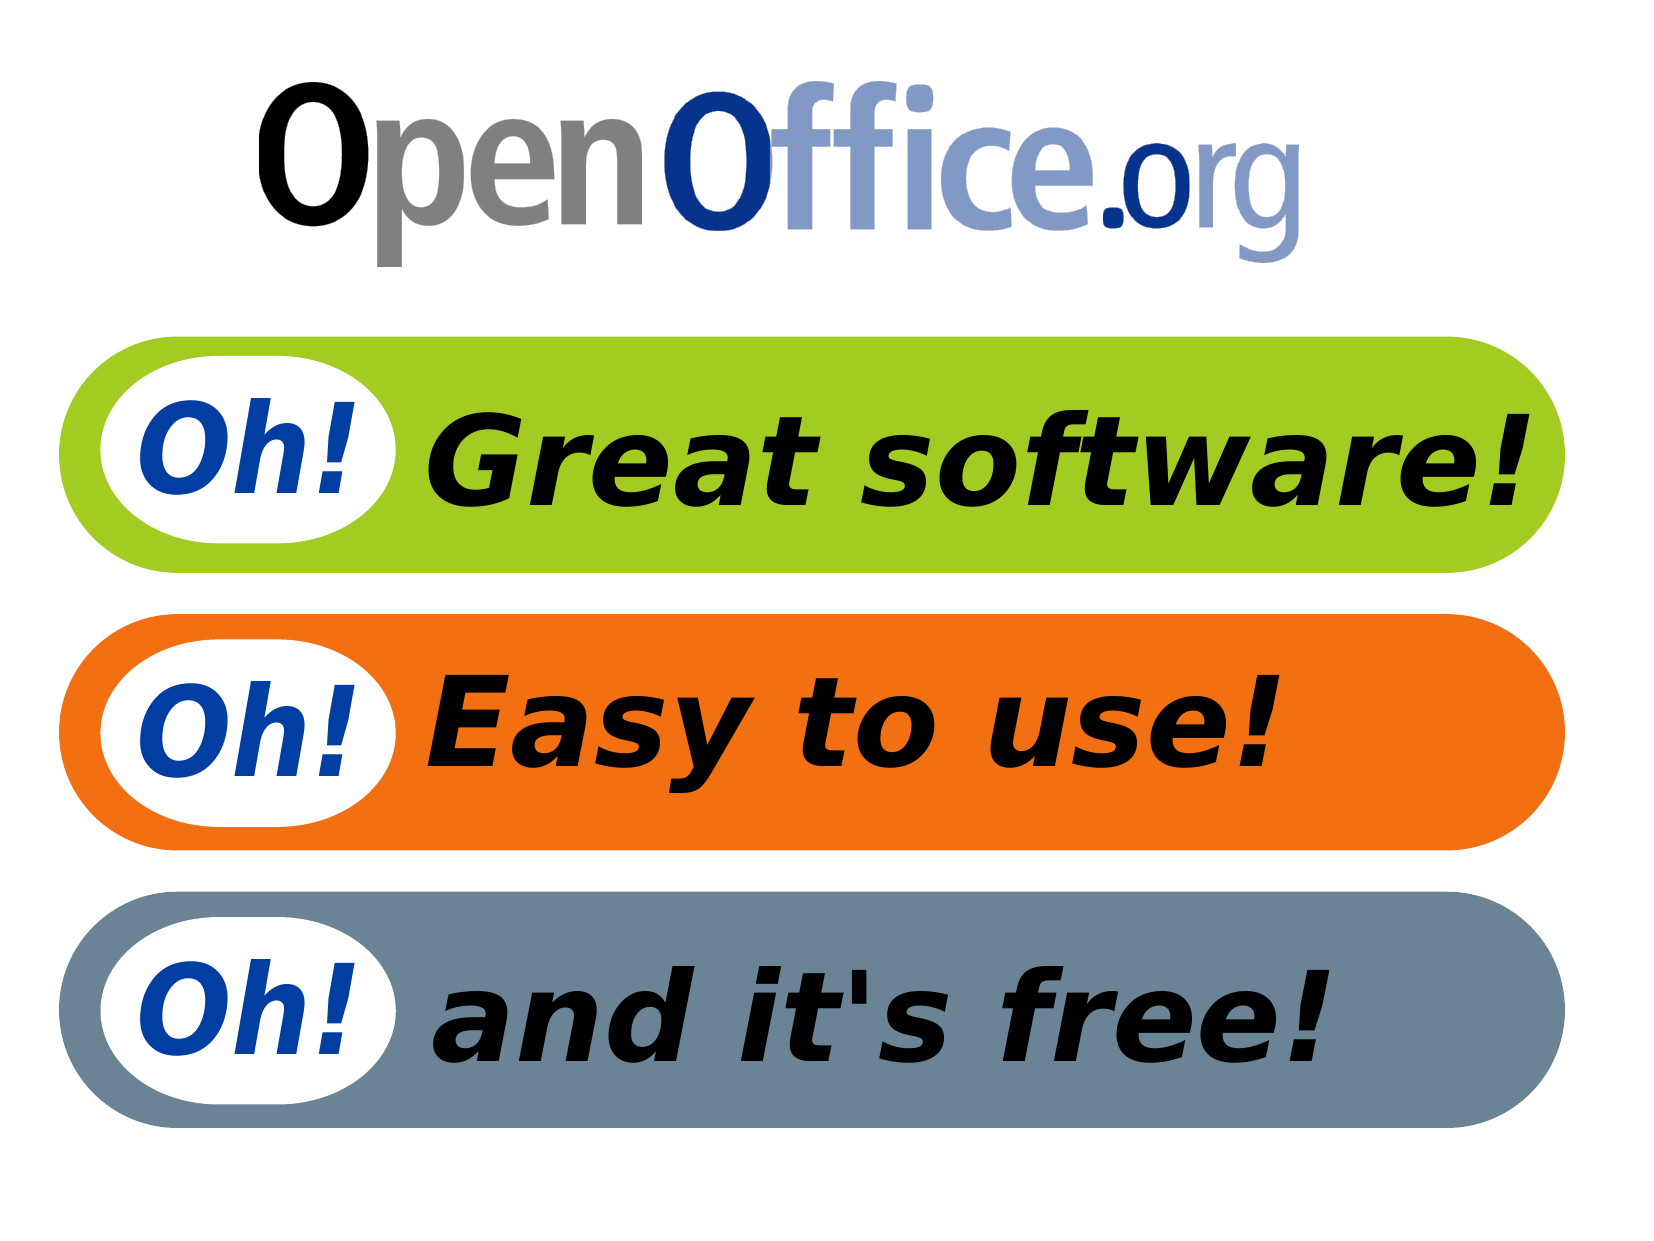

Oh!
Oh!
Oh!
Great software!
Easy to use!
and it's free!